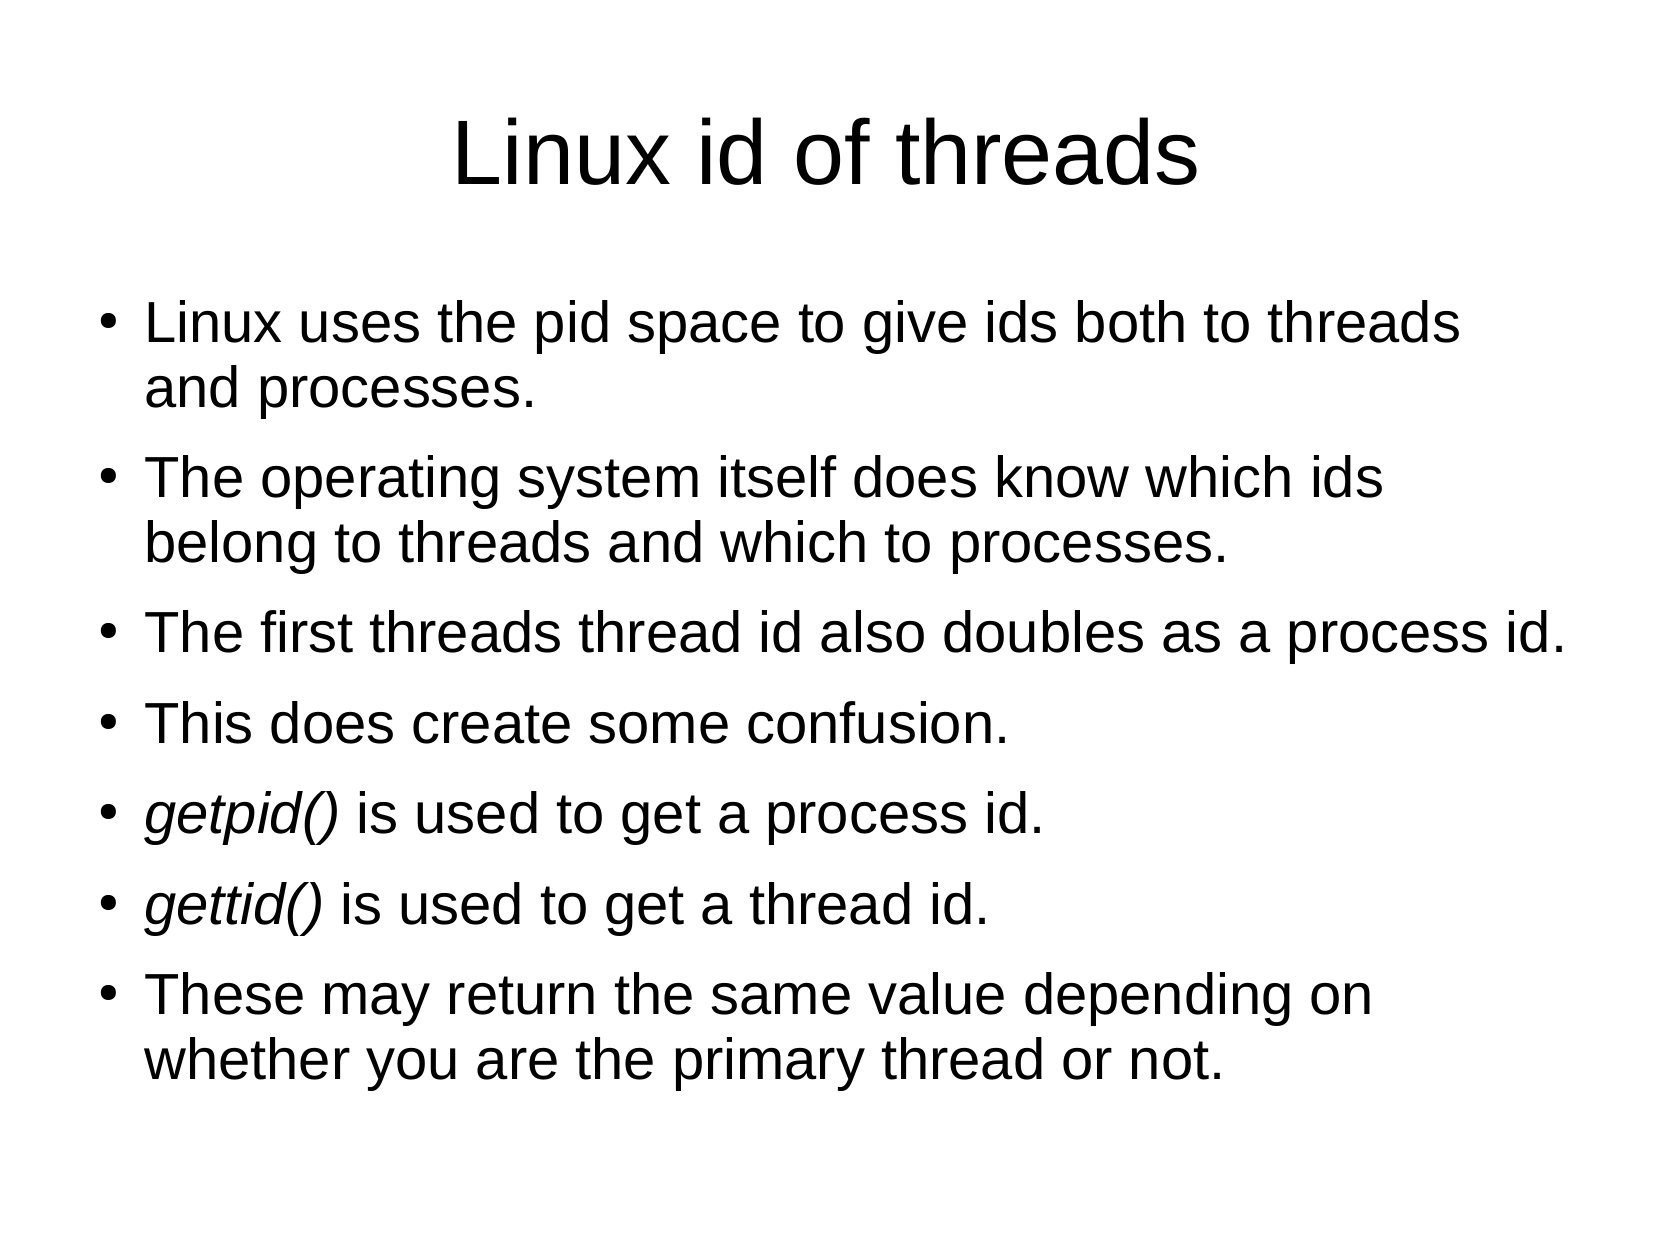

# Linux id of threads
Linux uses the pid space to give ids both to threads and processes.
The operating system itself does know which ids belong to threads and which to processes.
The first threads thread id also doubles as a process id.
This does create some confusion.
getpid() is used to get a process id.
gettid() is used to get a thread id.
These may return the same value depending on whether you are the primary thread or not.